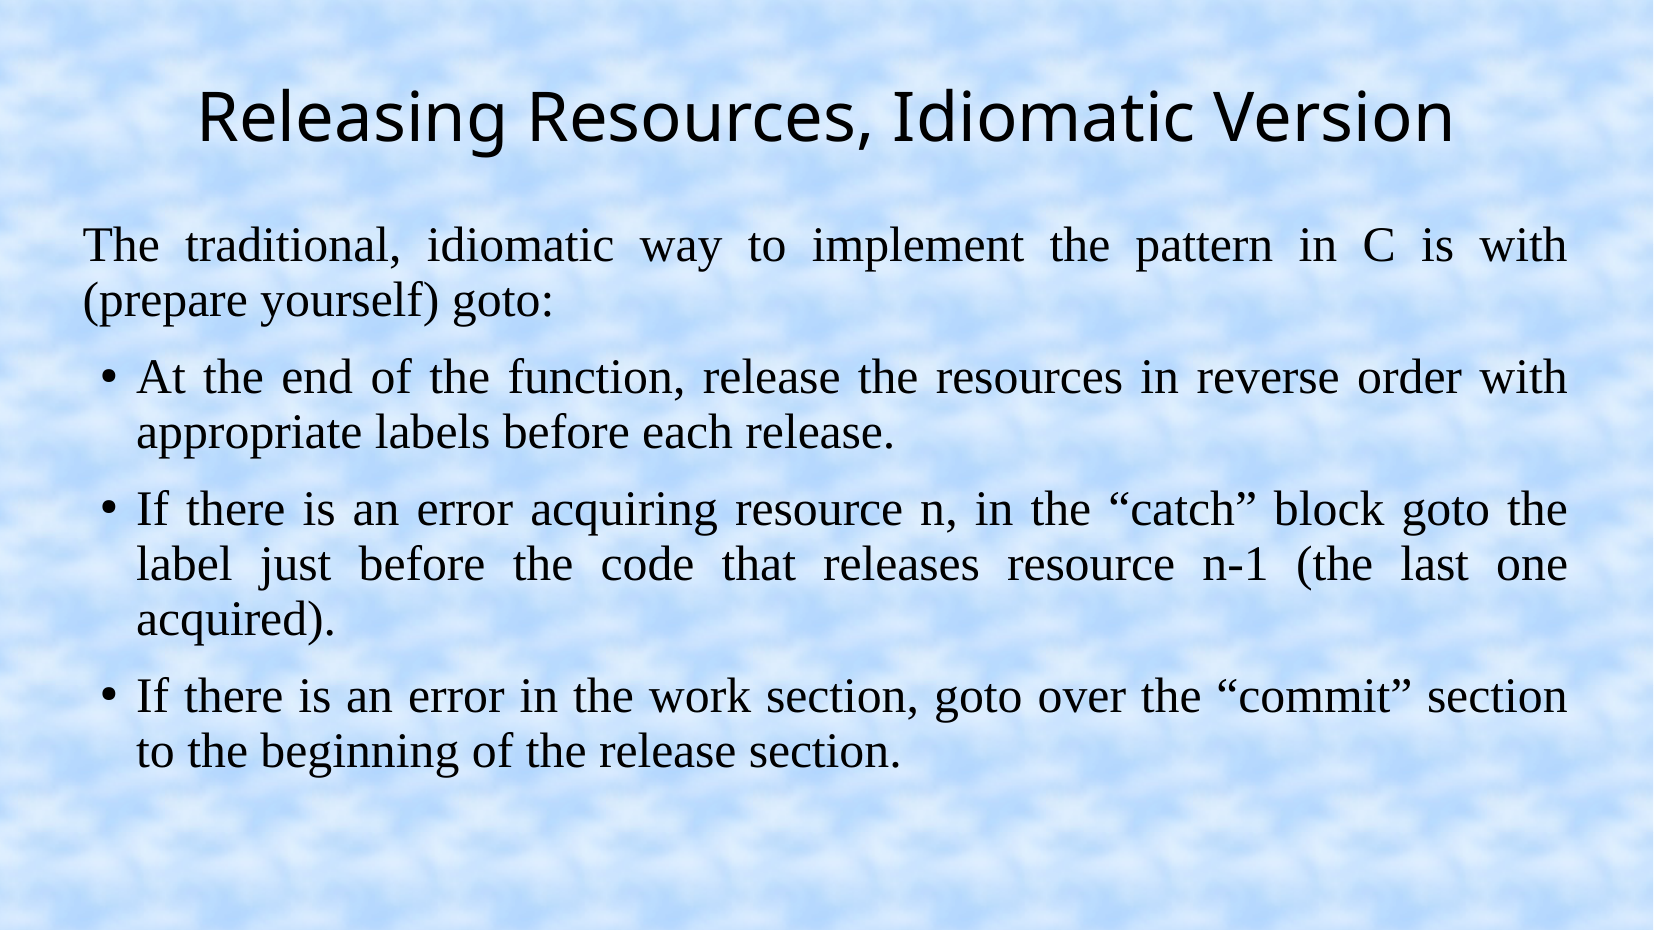

# Releasing Resources, Idiomatic Version
The traditional, idiomatic way to implement the pattern in C is with (prepare yourself) goto:
At the end of the function, release the resources in reverse order with appropriate labels before each release.
If there is an error acquiring resource n, in the “catch” block goto the label just before the code that releases resource n-1 (the last one acquired).
If there is an error in the work section, goto over the “commit” section to the beginning of the release section.